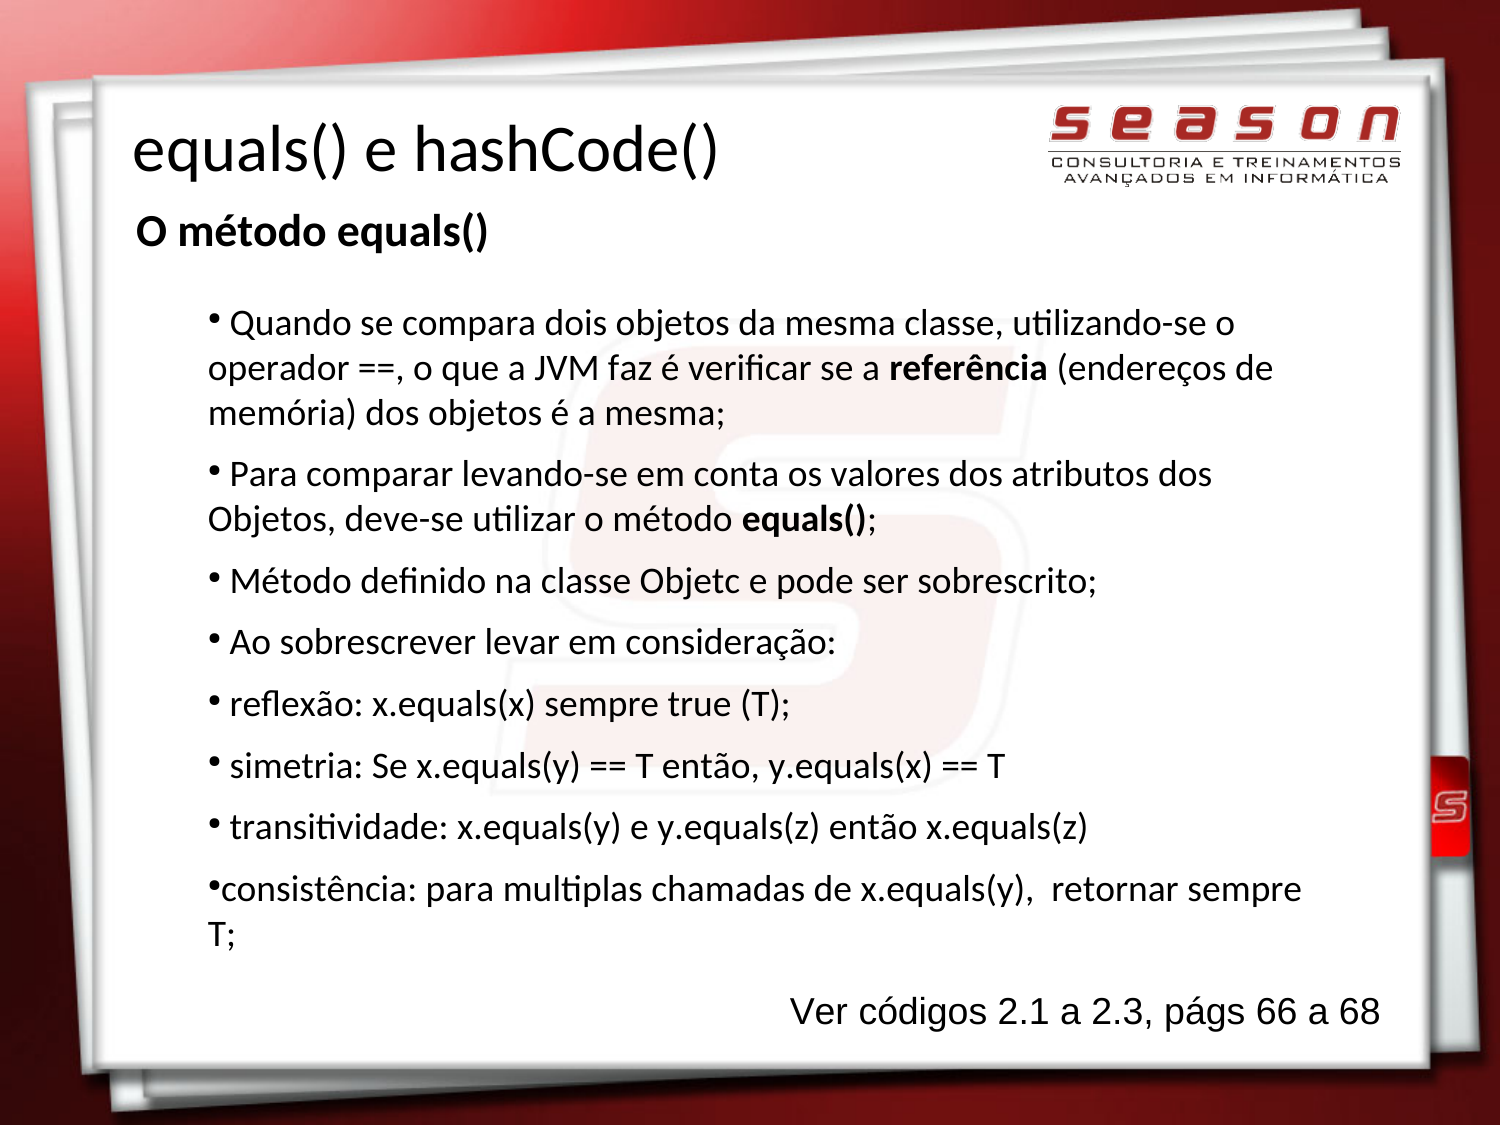

# equals() e hashCode()
O método equals()
 Quando se compara dois objetos da mesma classe, utilizando-se o operador ==, o que a JVM faz é verificar se a referência (endereços de memória) dos objetos é a mesma;
 Para comparar levando-se em conta os valores dos atributos dos Objetos, deve-se utilizar o método equals();
 Método definido na classe Objetc e pode ser sobrescrito;
 Ao sobrescrever levar em consideração:
 reflexão: x.equals(x) sempre true (T);
 simetria: Se x.equals(y) == T então, y.equals(x) == T
 transitividade: x.equals(y) e y.equals(z) então x.equals(z)
consistência: para multiplas chamadas de x.equals(y), retornar sempre T;
Ver códigos 2.1 a 2.3, págs 66 a 68